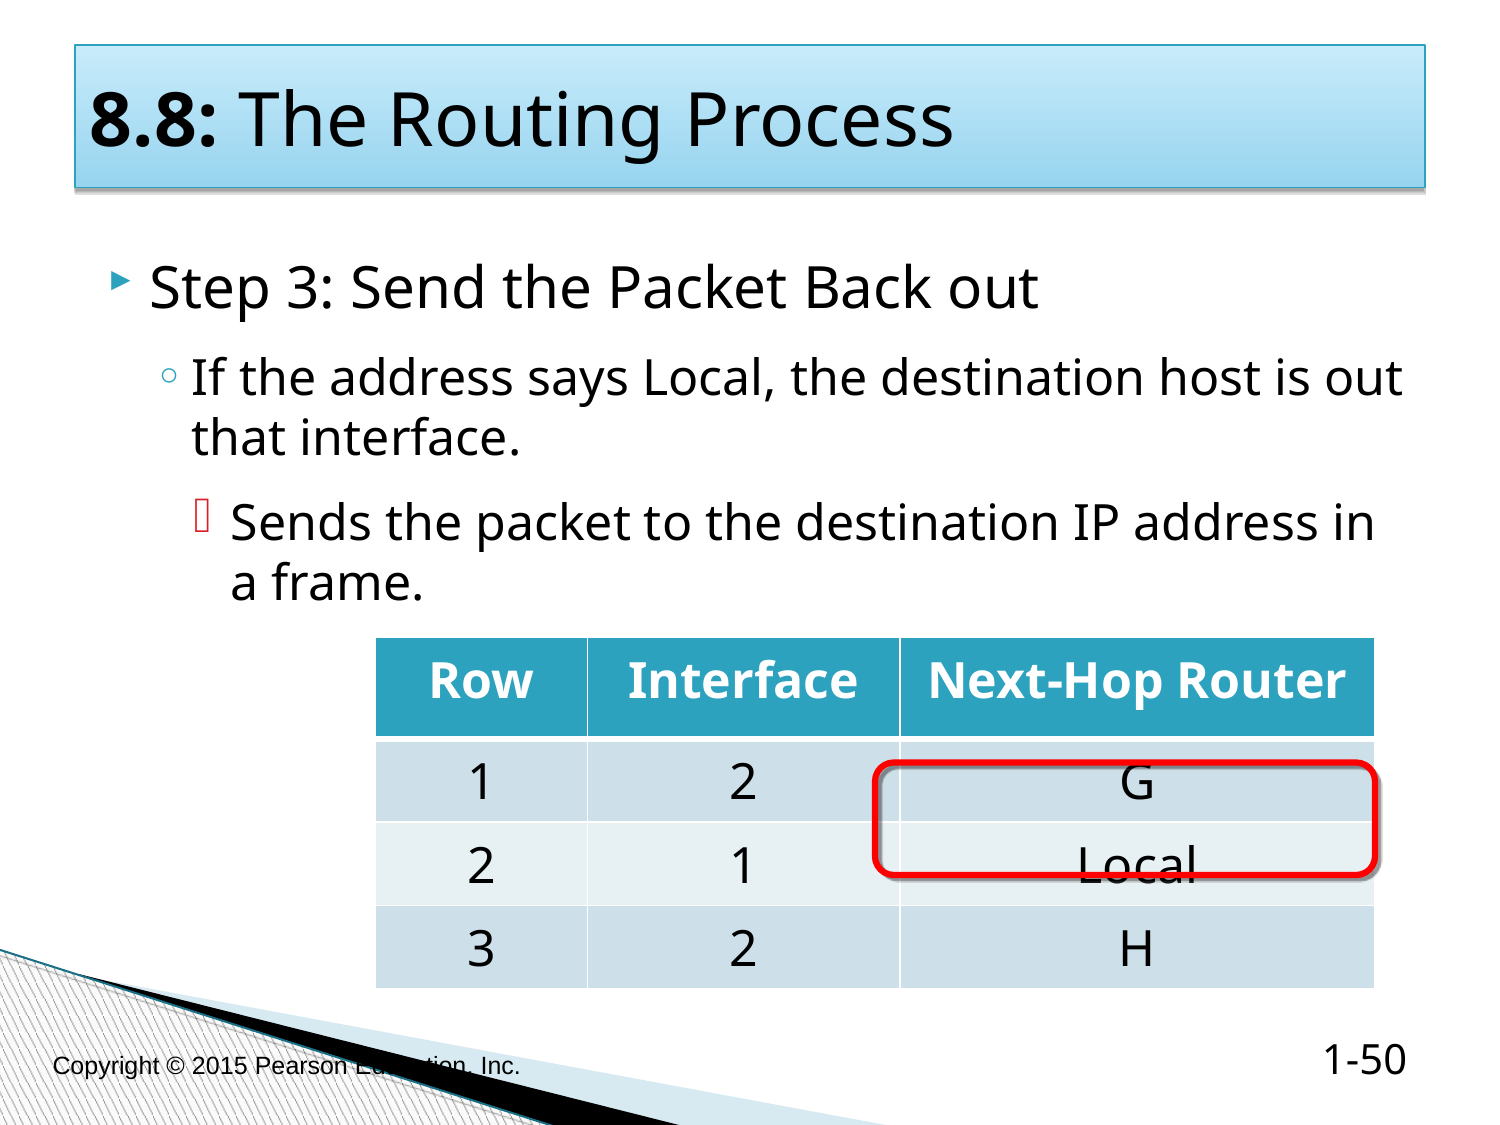

8.8: The Routing Process
# Step 3: Send the Packet Back out
If the address says Local, the destination host is out that interface.
Sends the packet to the destination IP address in a frame.
| Row | Interface | Next-Hop Router |
| --- | --- | --- |
| 1 | 2 | G |
| 2 | 1 | Local |
| 3 | 2 | H |
Copyright © 2015 Pearson Education, Inc.